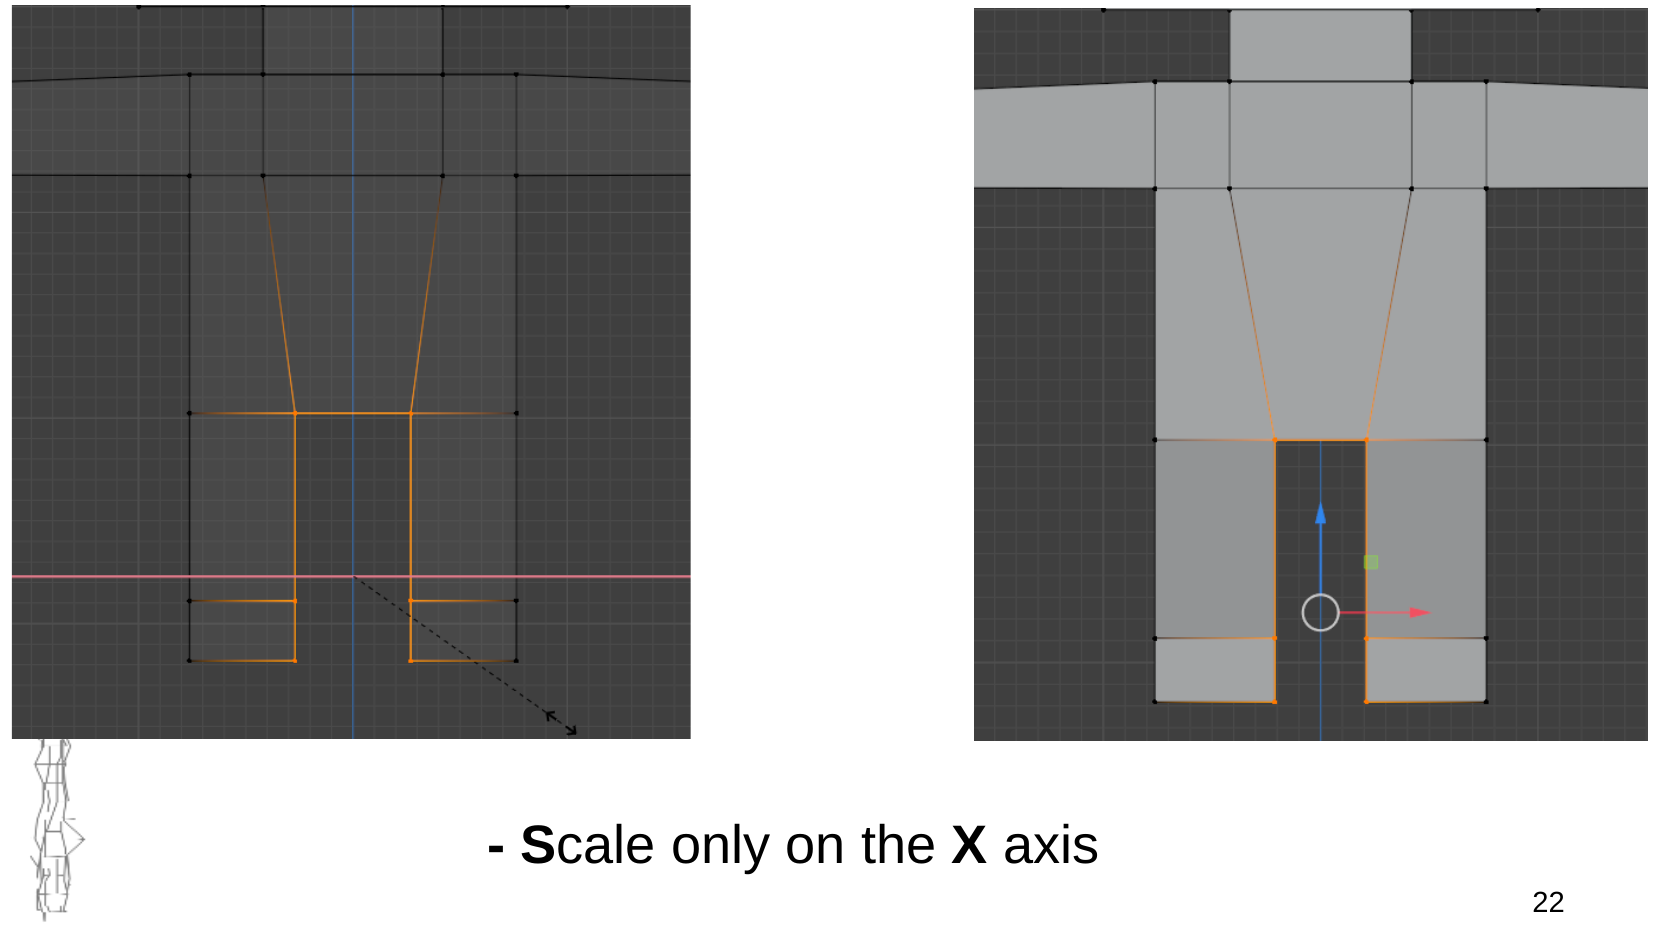

- Scale only on the X axis
22